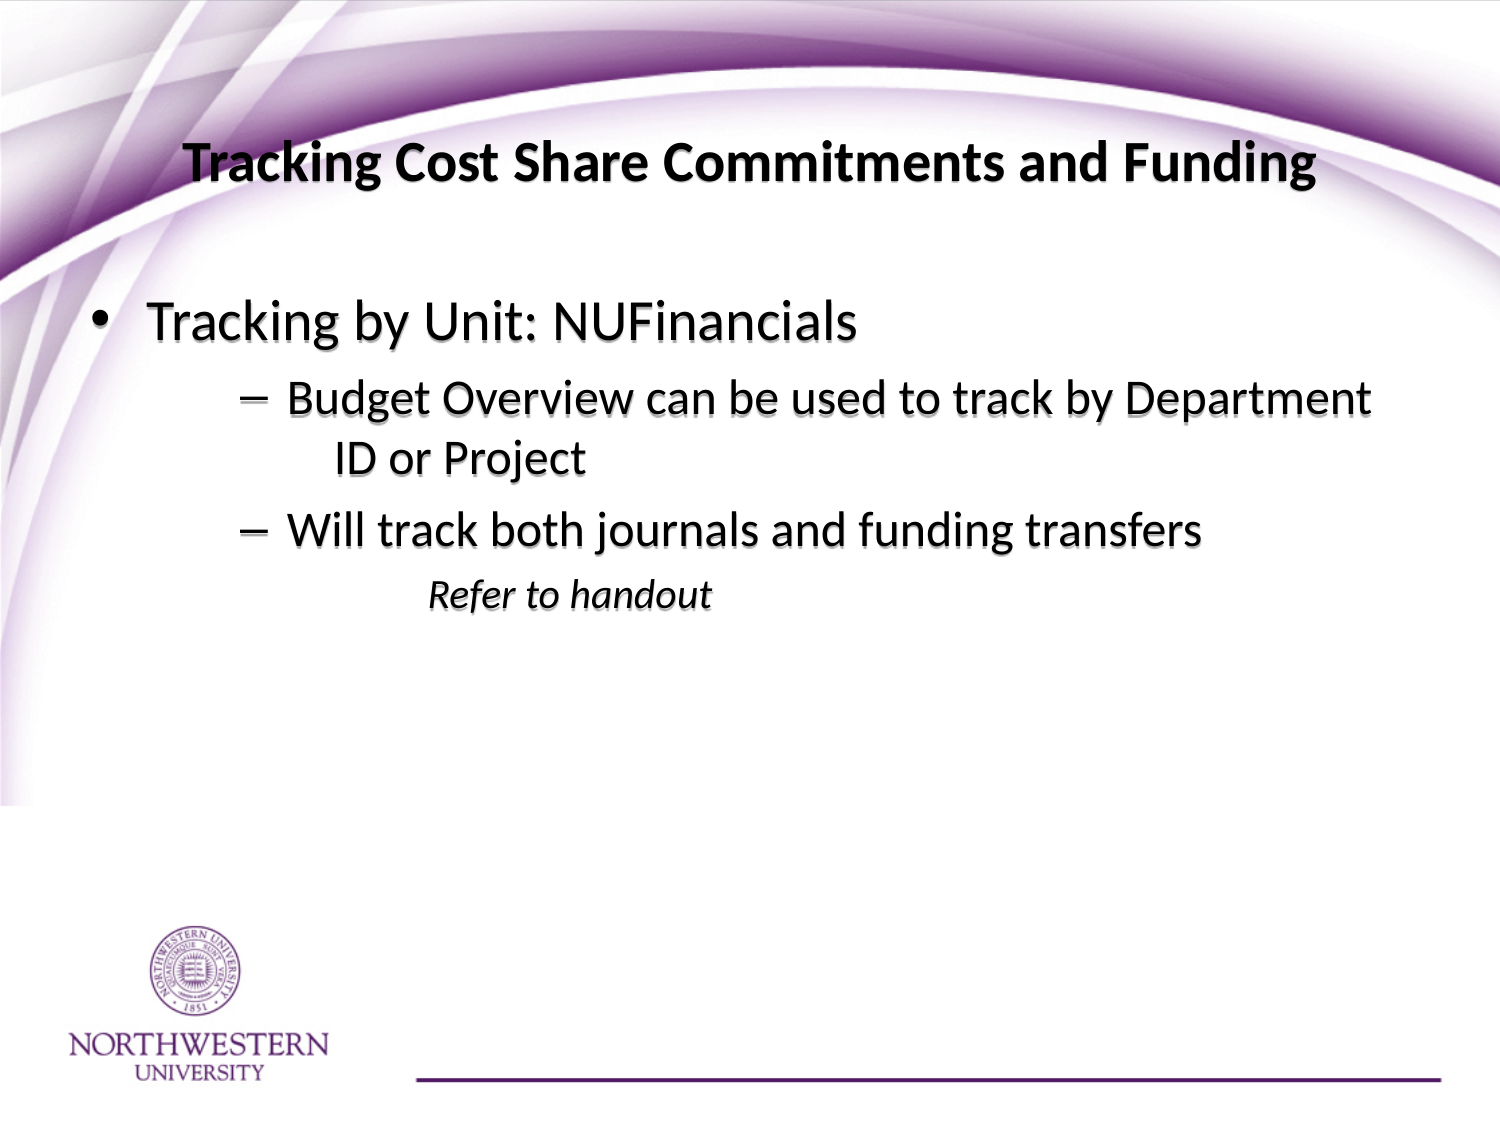

# Tracking Cost Share Commitments and Funding
Tracking by Unit: NUFinancials
Budget Overview can be used to track by Department ID or Project
Will track both journals and funding transfers
Refer to handout